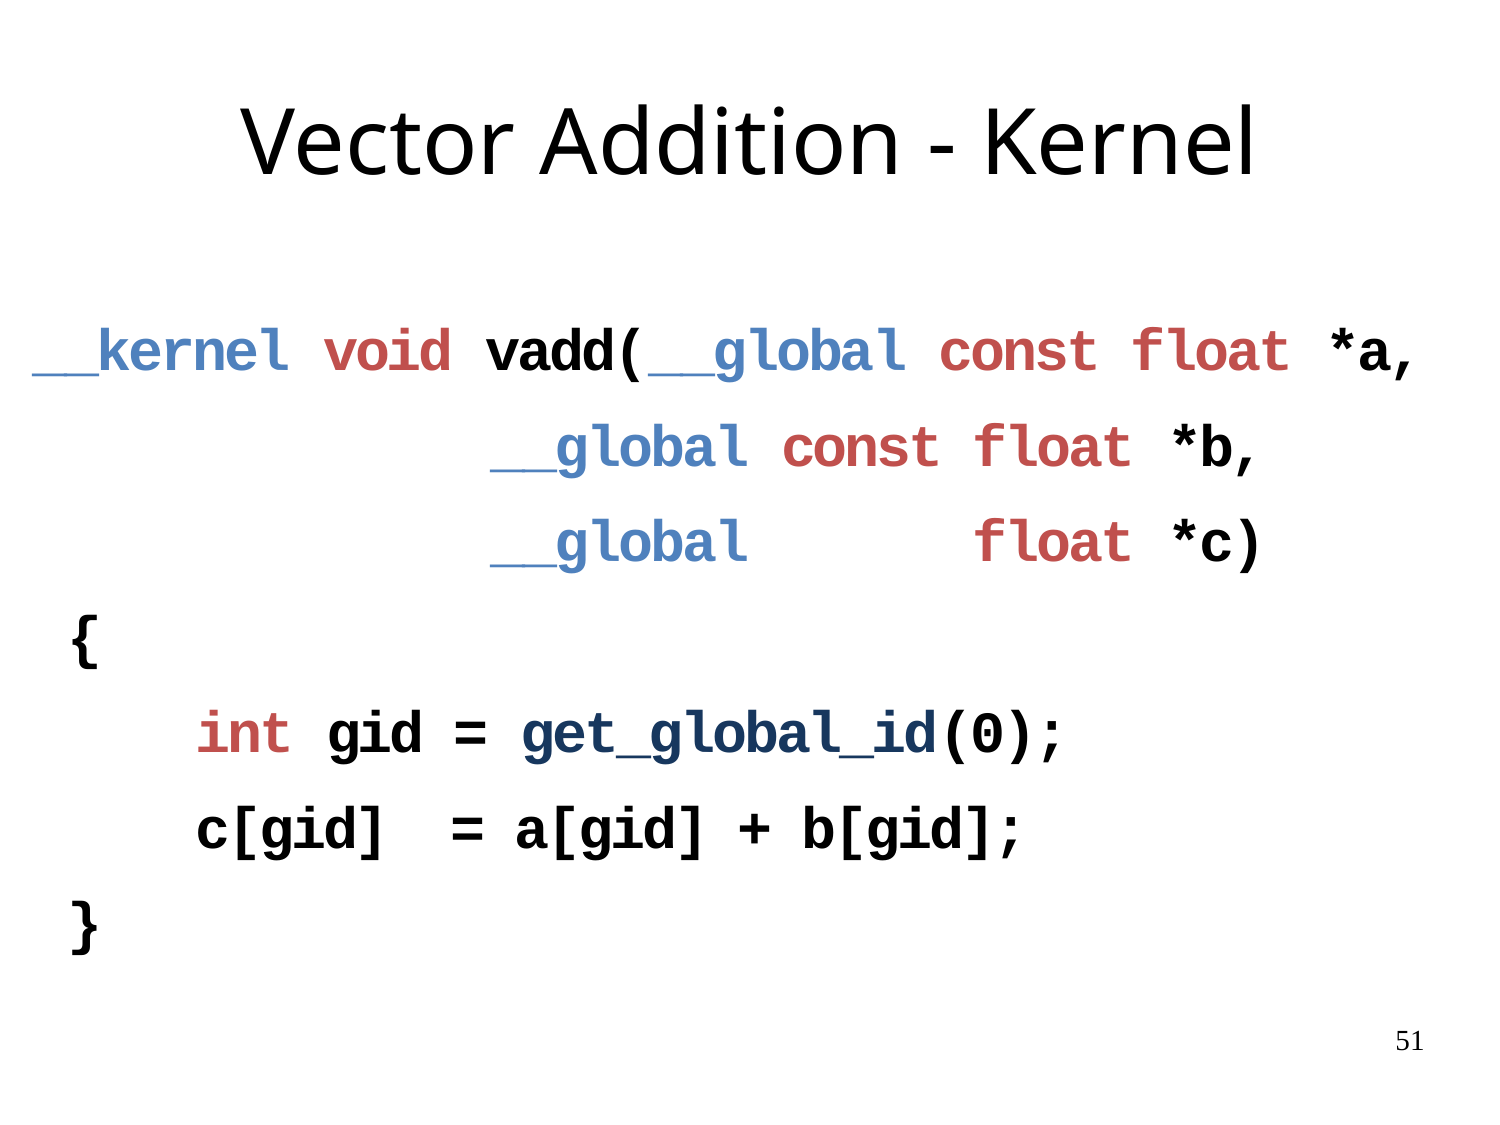

# Vector Addition - Kernel
__kernel void vadd(__global const float *a,
				 __global const float *b,
				 __global float *c)
 {
 int gid = get_global_id(0);
 c[gid] = a[gid] + b[gid];
 }
51